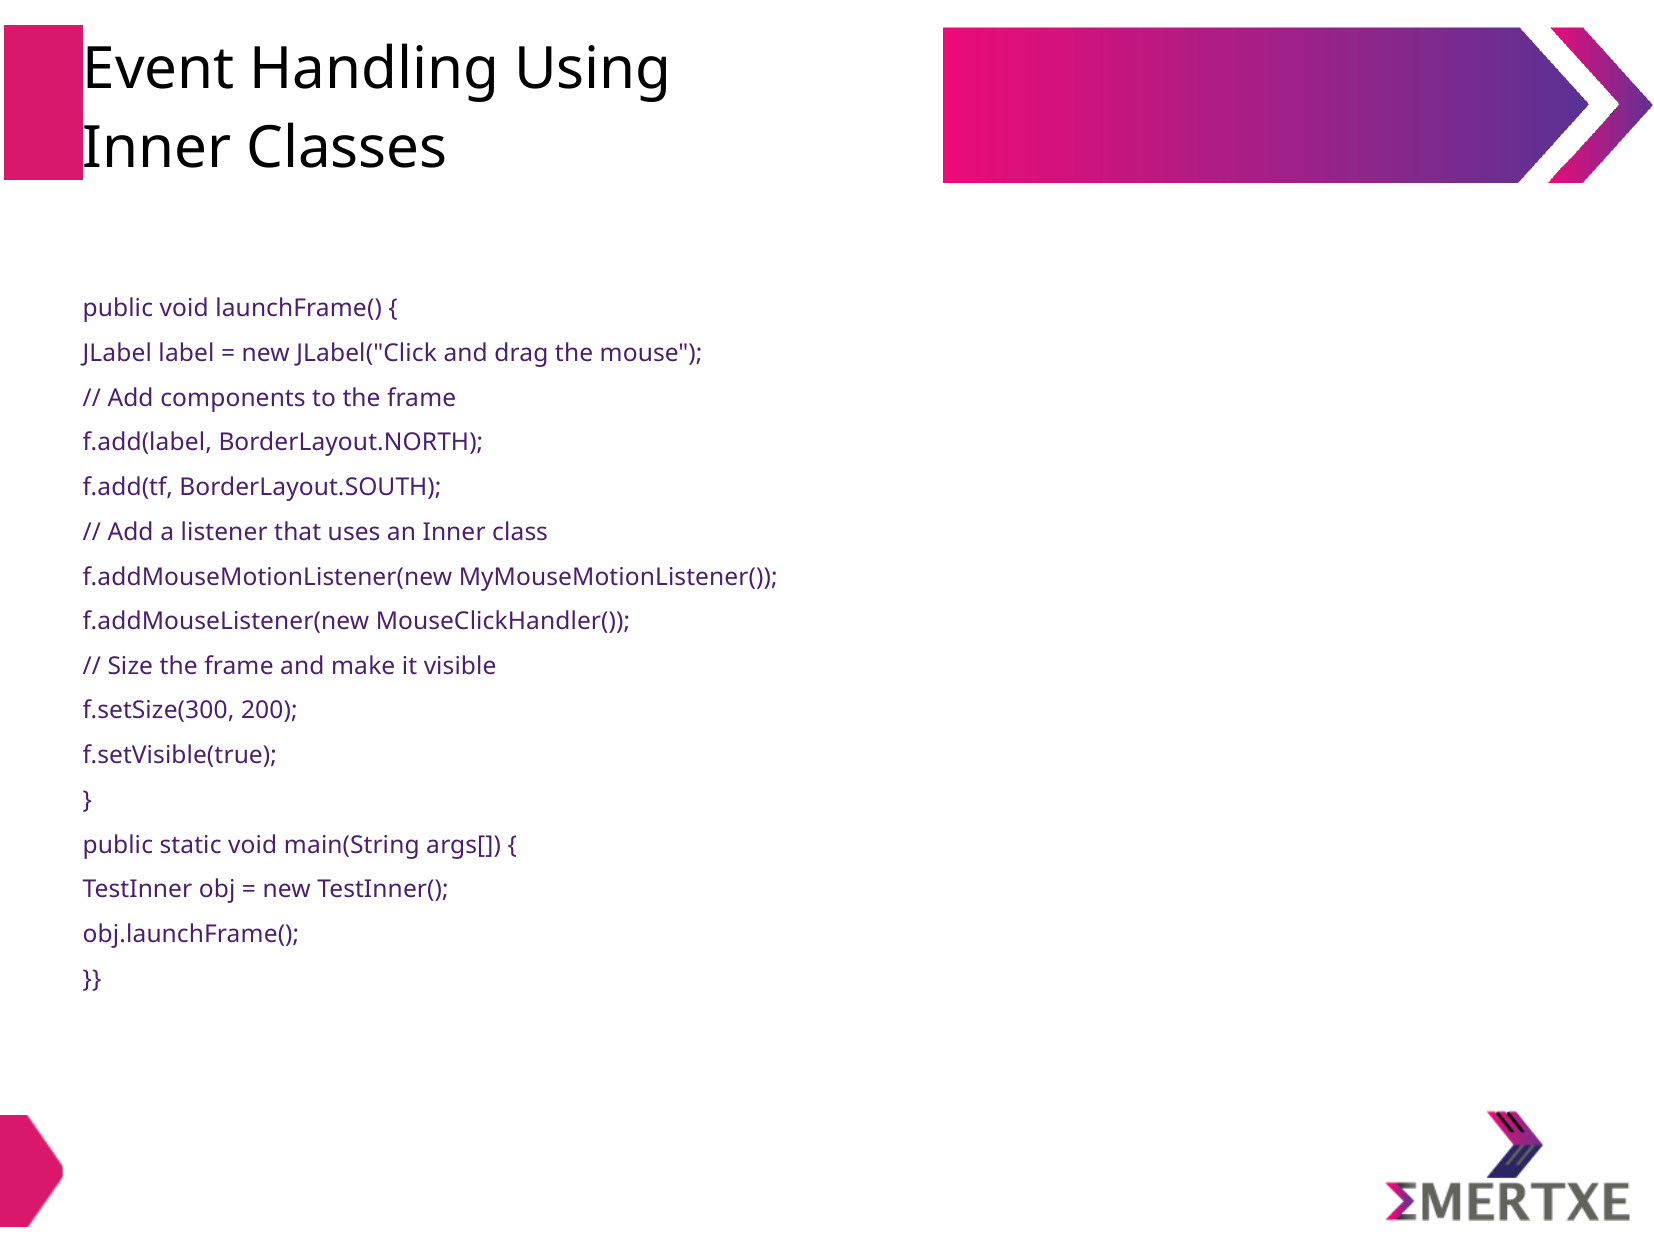

# Event Handling Using Inner Classes
public void launchFrame() {
JLabel label = new JLabel("Click and drag the mouse");
// Add components to the frame
f.add(label, BorderLayout.NORTH);
f.add(tf, BorderLayout.SOUTH);
// Add a listener that uses an Inner class
f.addMouseMotionListener(new MyMouseMotionListener());
f.addMouseListener(new MouseClickHandler());
// Size the frame and make it visible
f.setSize(300, 200);
f.setVisible(true);
}
public static void main(String args[]) {
TestInner obj = new TestInner();
obj.launchFrame();
}}